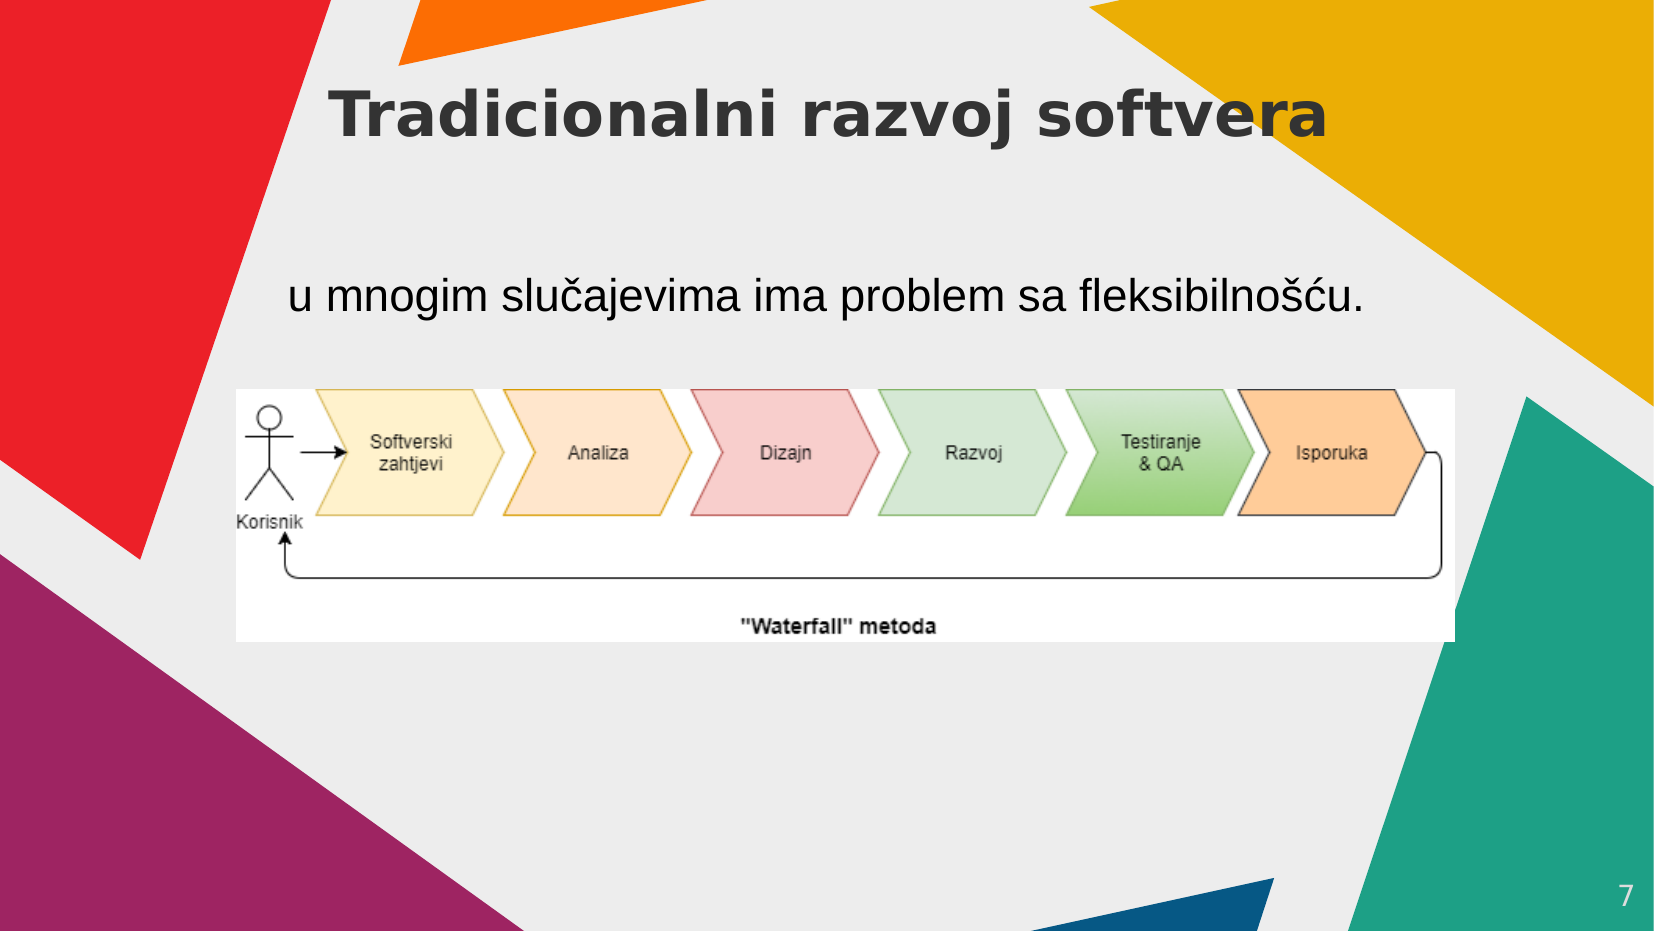

# Tradicionalni razvoj softvera
u mnogim slučajevima ima problem sa fleksibilnošću.
7